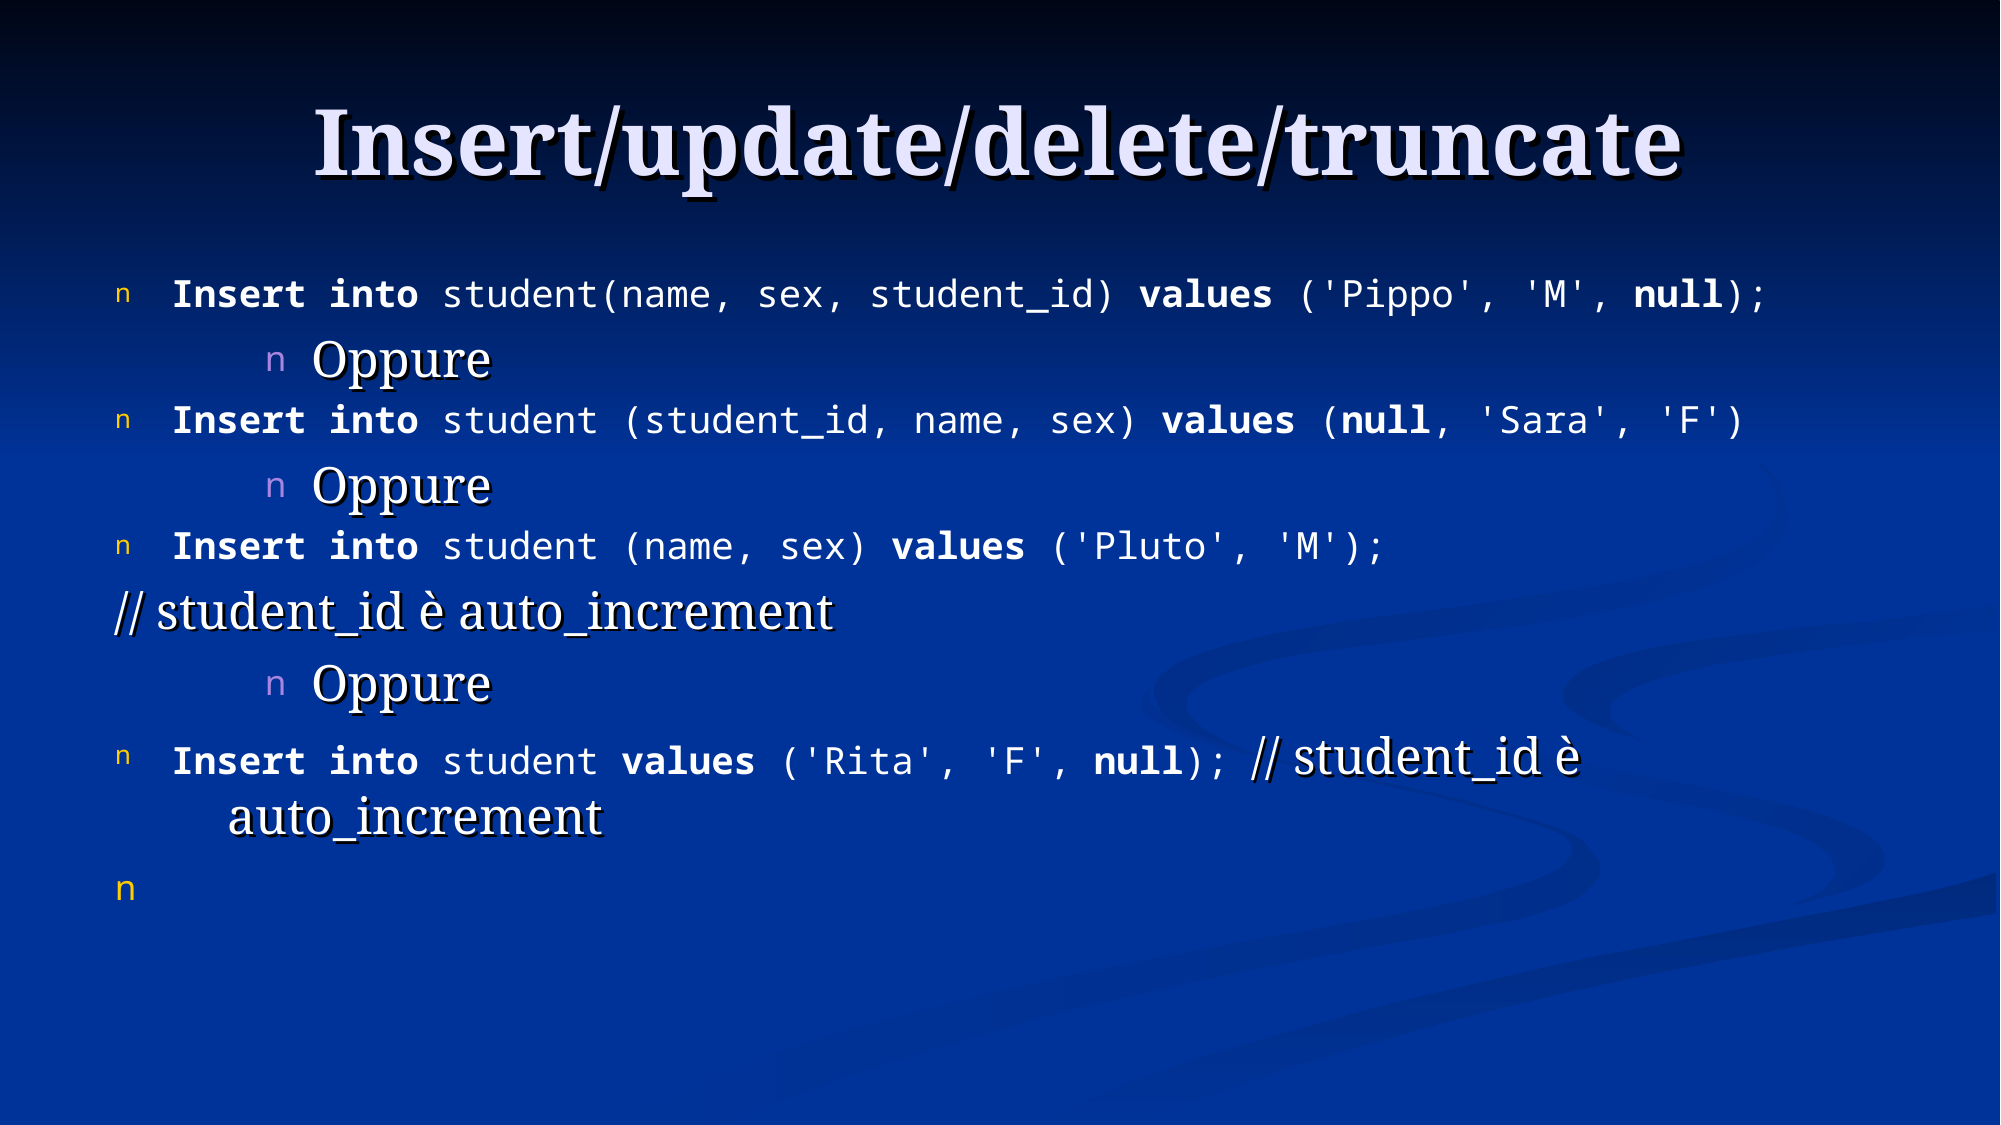

# Insert/update/delete/truncate
Insert into student(name, sex, student_id) values ('Pippo', 'M', null);
Oppure
Insert into student (student_id, name, sex) values (null, 'Sara', 'F')
Oppure
Insert into student (name, sex) values ('Pluto', 'M');
// student_id è auto_increment
Oppure
Insert into student values ('Rita', 'F', null); // student_id è auto_increment